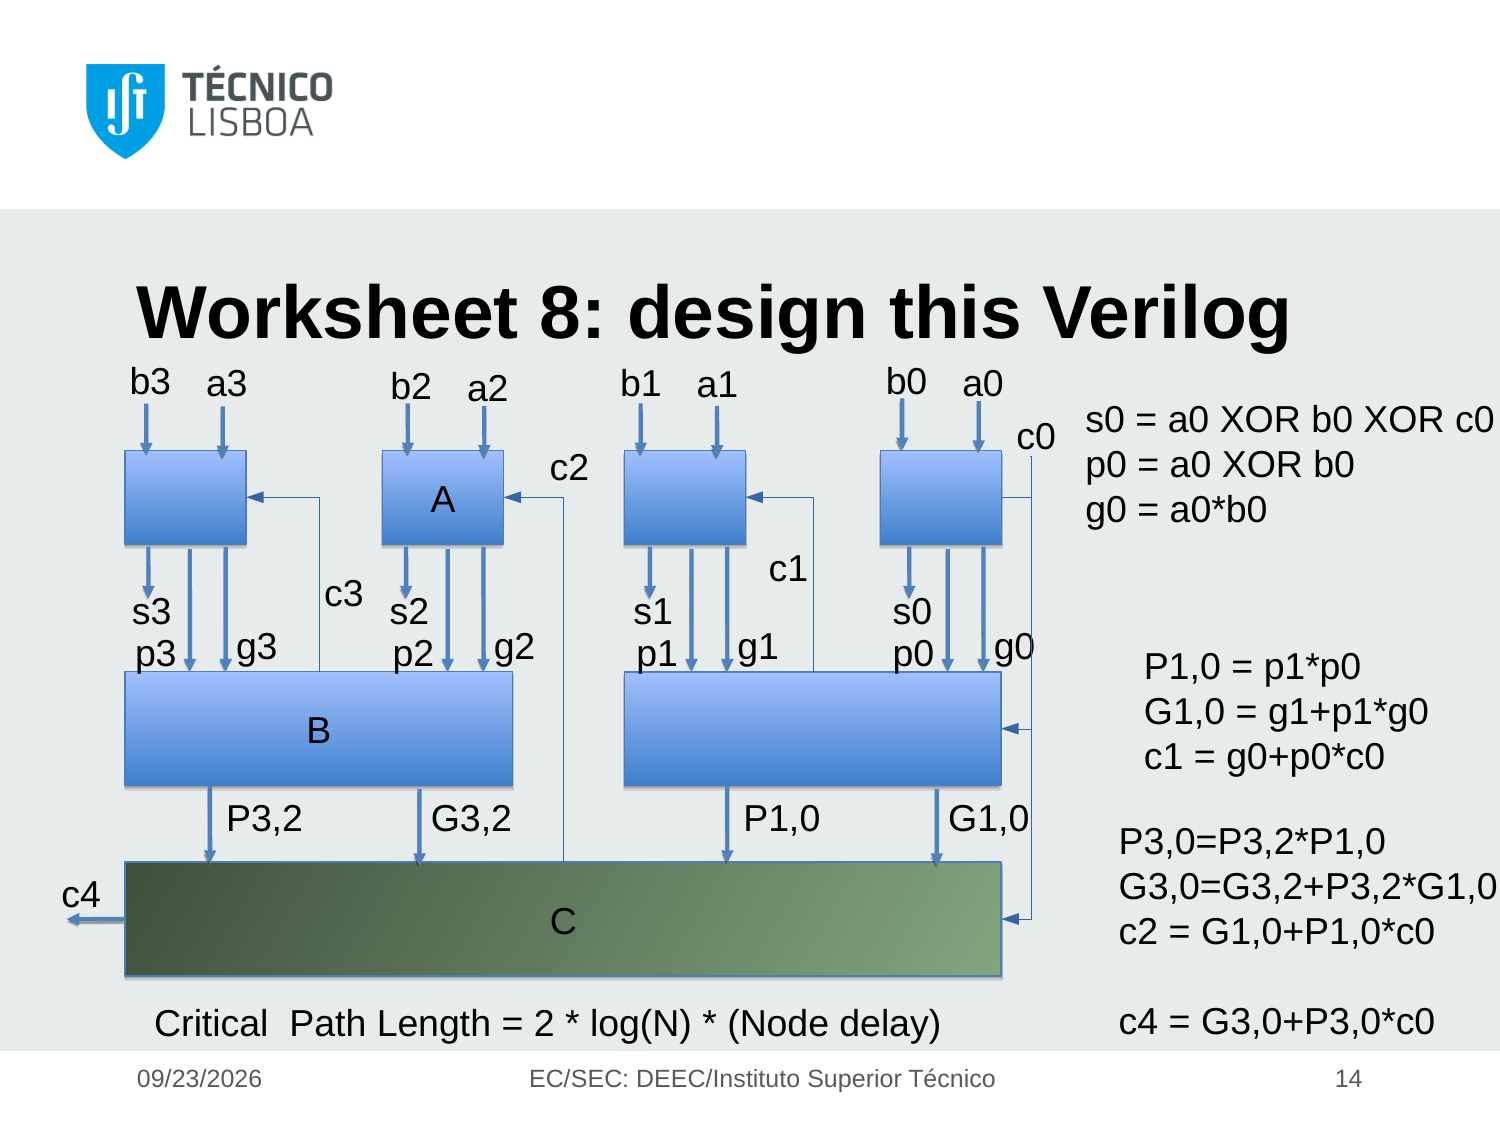

# Worksheet 8: design this Verilog
b3
b0
a3
b1
a0
a1
b2
a2
s0 = a0 XOR b0 XOR c0
p0 = a0 XOR b0
g0 = a0*b0
c0
c2
A
c1
c3
s3
s2
s1
s0
g3
g2
g1
g0
p3
p2
p1
p0
P1,0 = p1*p0
G1,0 = g1+p1*g0
c1 = g0+p0*c0
B
P3,2
G3,2
P1,0
G1,0
P3,0=P3,2*P1,0
G3,0=G3,2+P3,2*G1,0
c2 = G1,0+P1,0*c0
c4 = G3,0+P3,0*c0
C
c4
Critical Path Length = 2 * log(N) * (Node delay)
EC/SEC: DEEC/Instituto Superior Técnico